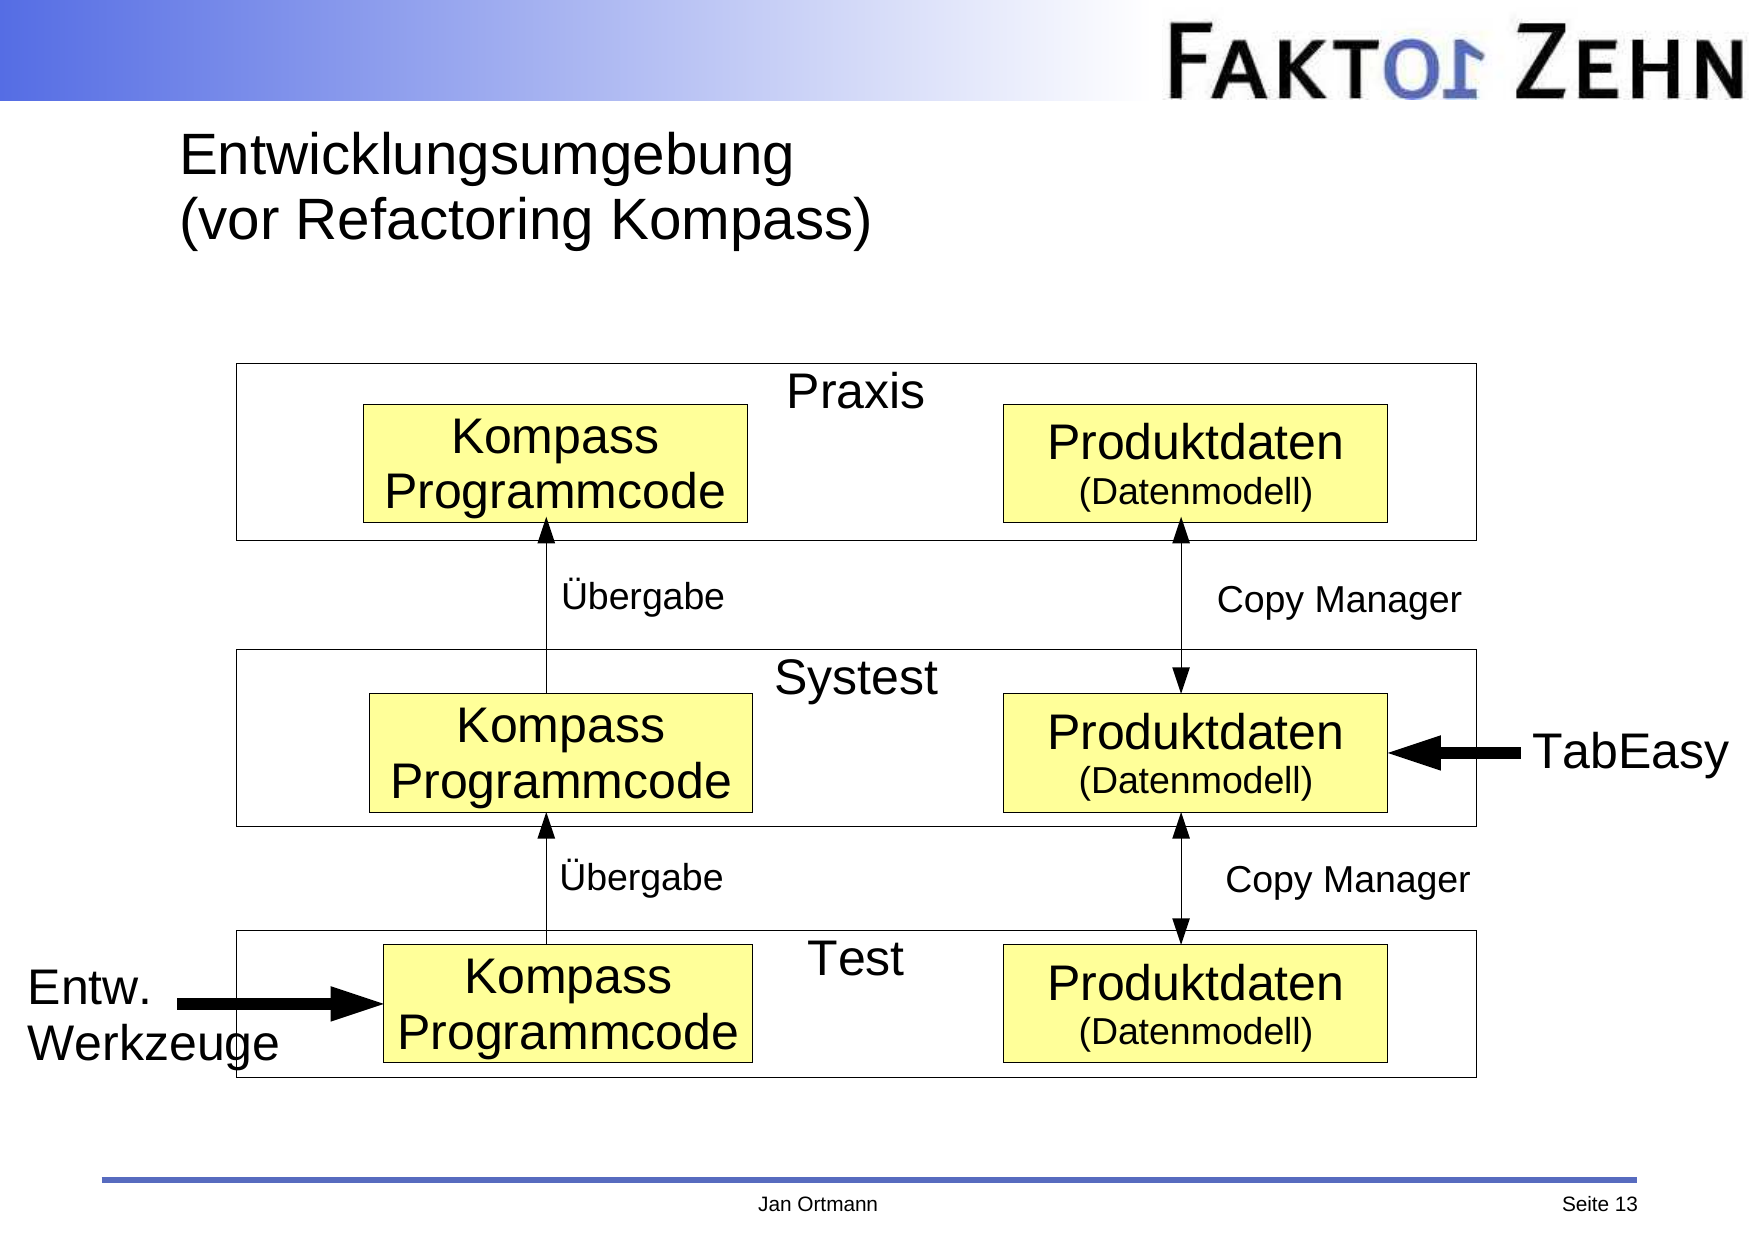

# Entwicklungsumgebung (vor Refactoring Kompass)
Praxis
Kompass
Programmcode
Produktdaten
(Datenmodell)
Übergabe
Copy Manager
Systest
Kompass
Programmcode
Produktdaten
(Datenmodell)
TabEasy
Übergabe
Copy Manager
Test
Kompass
Programmcode
Produktdaten
(Datenmodell)
Entw.
Werkzeuge